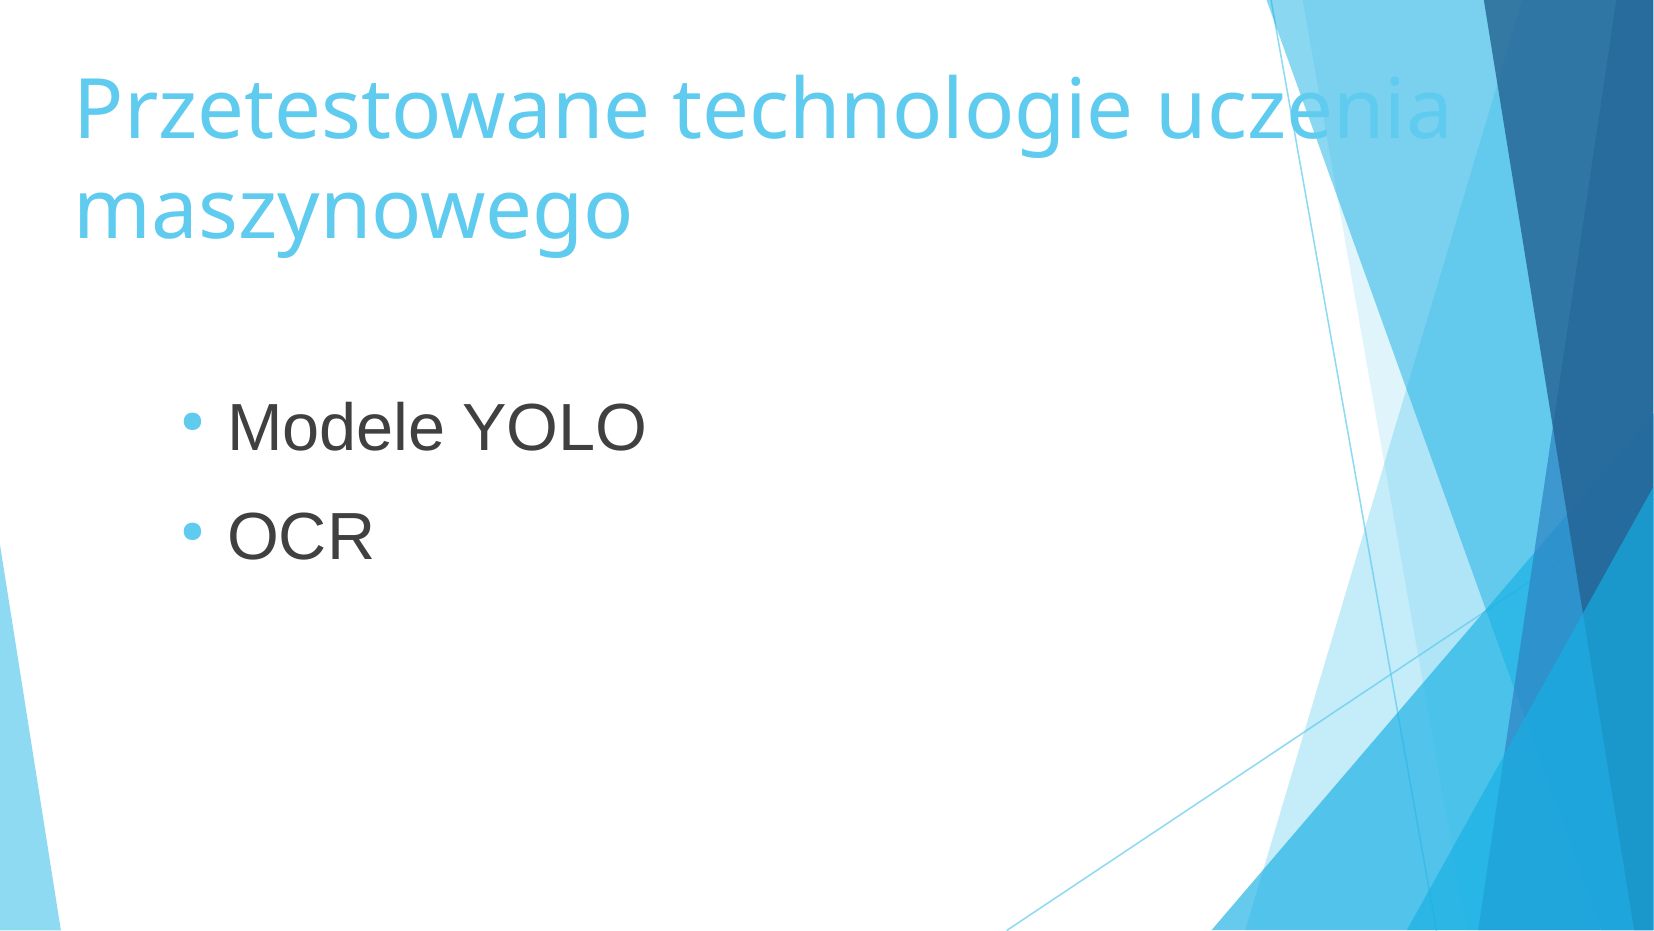

# Przetestowane technologie uczenia maszynowego
Modele YOLO
OCR